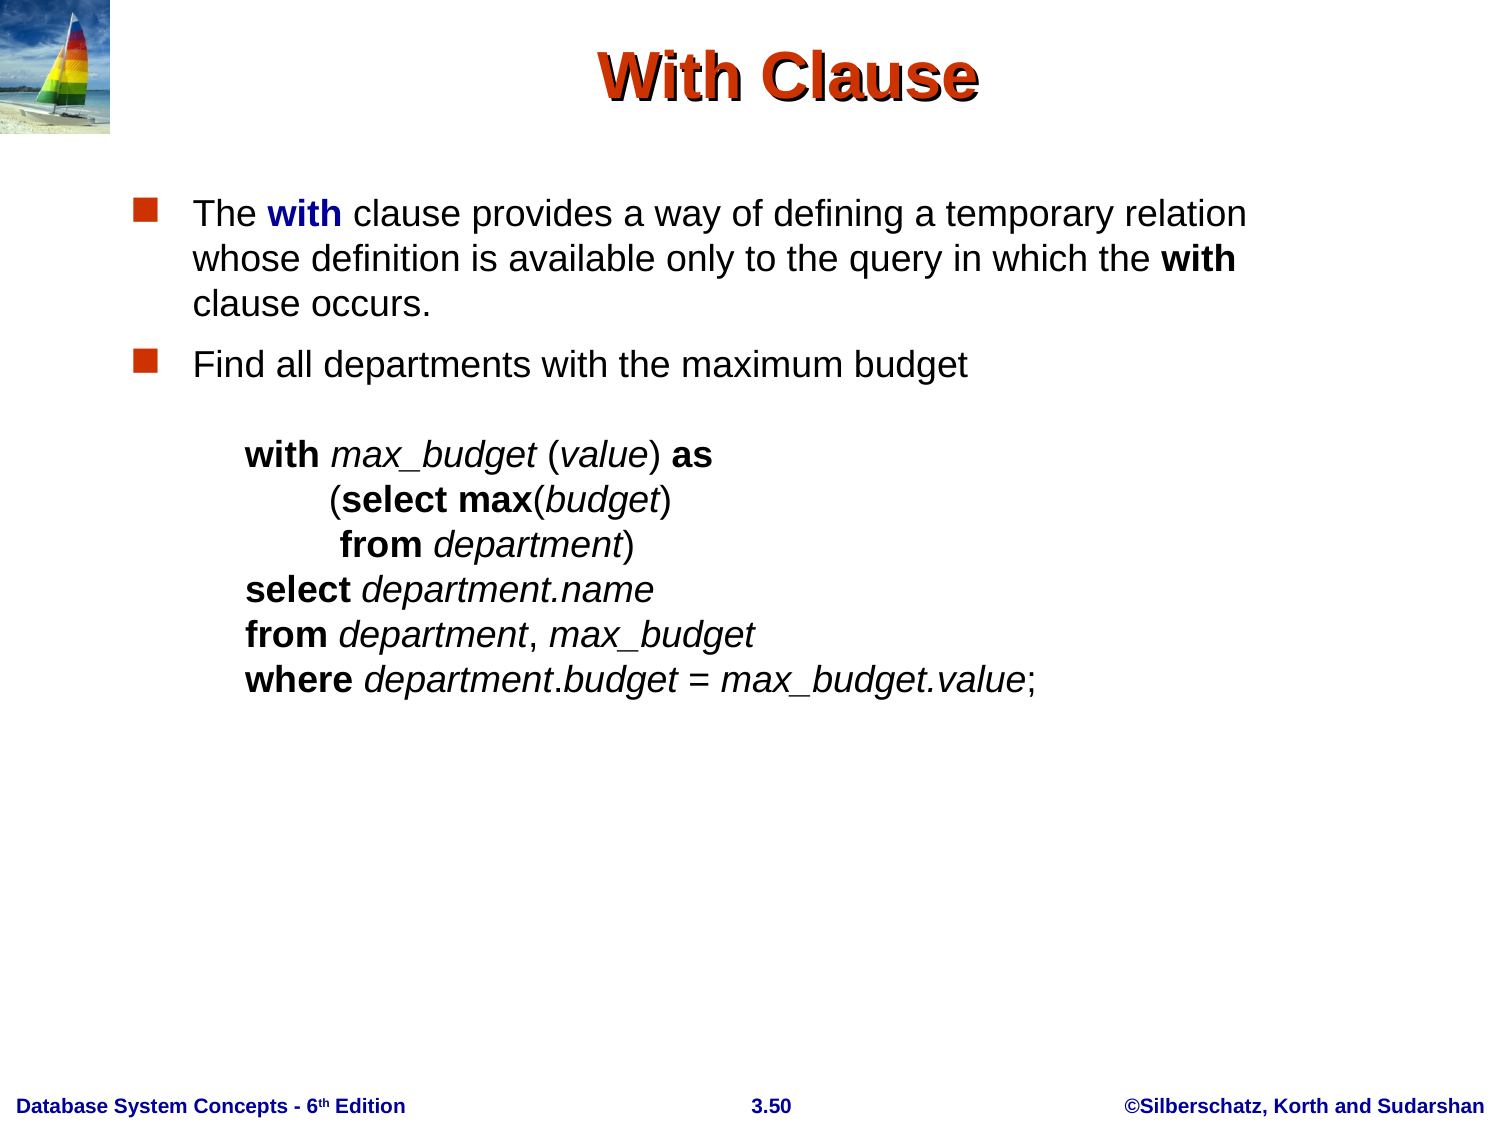

# With Clause
The with clause provides a way of defining a temporary relation whose definition is available only to the query in which the with clause occurs.
Find all departments with the maximum budget
 with max_budget (value) as
 (select max(budget)
 from department)
 select department.name
 from department, max_budget
 where department.budget = max_budget.value;